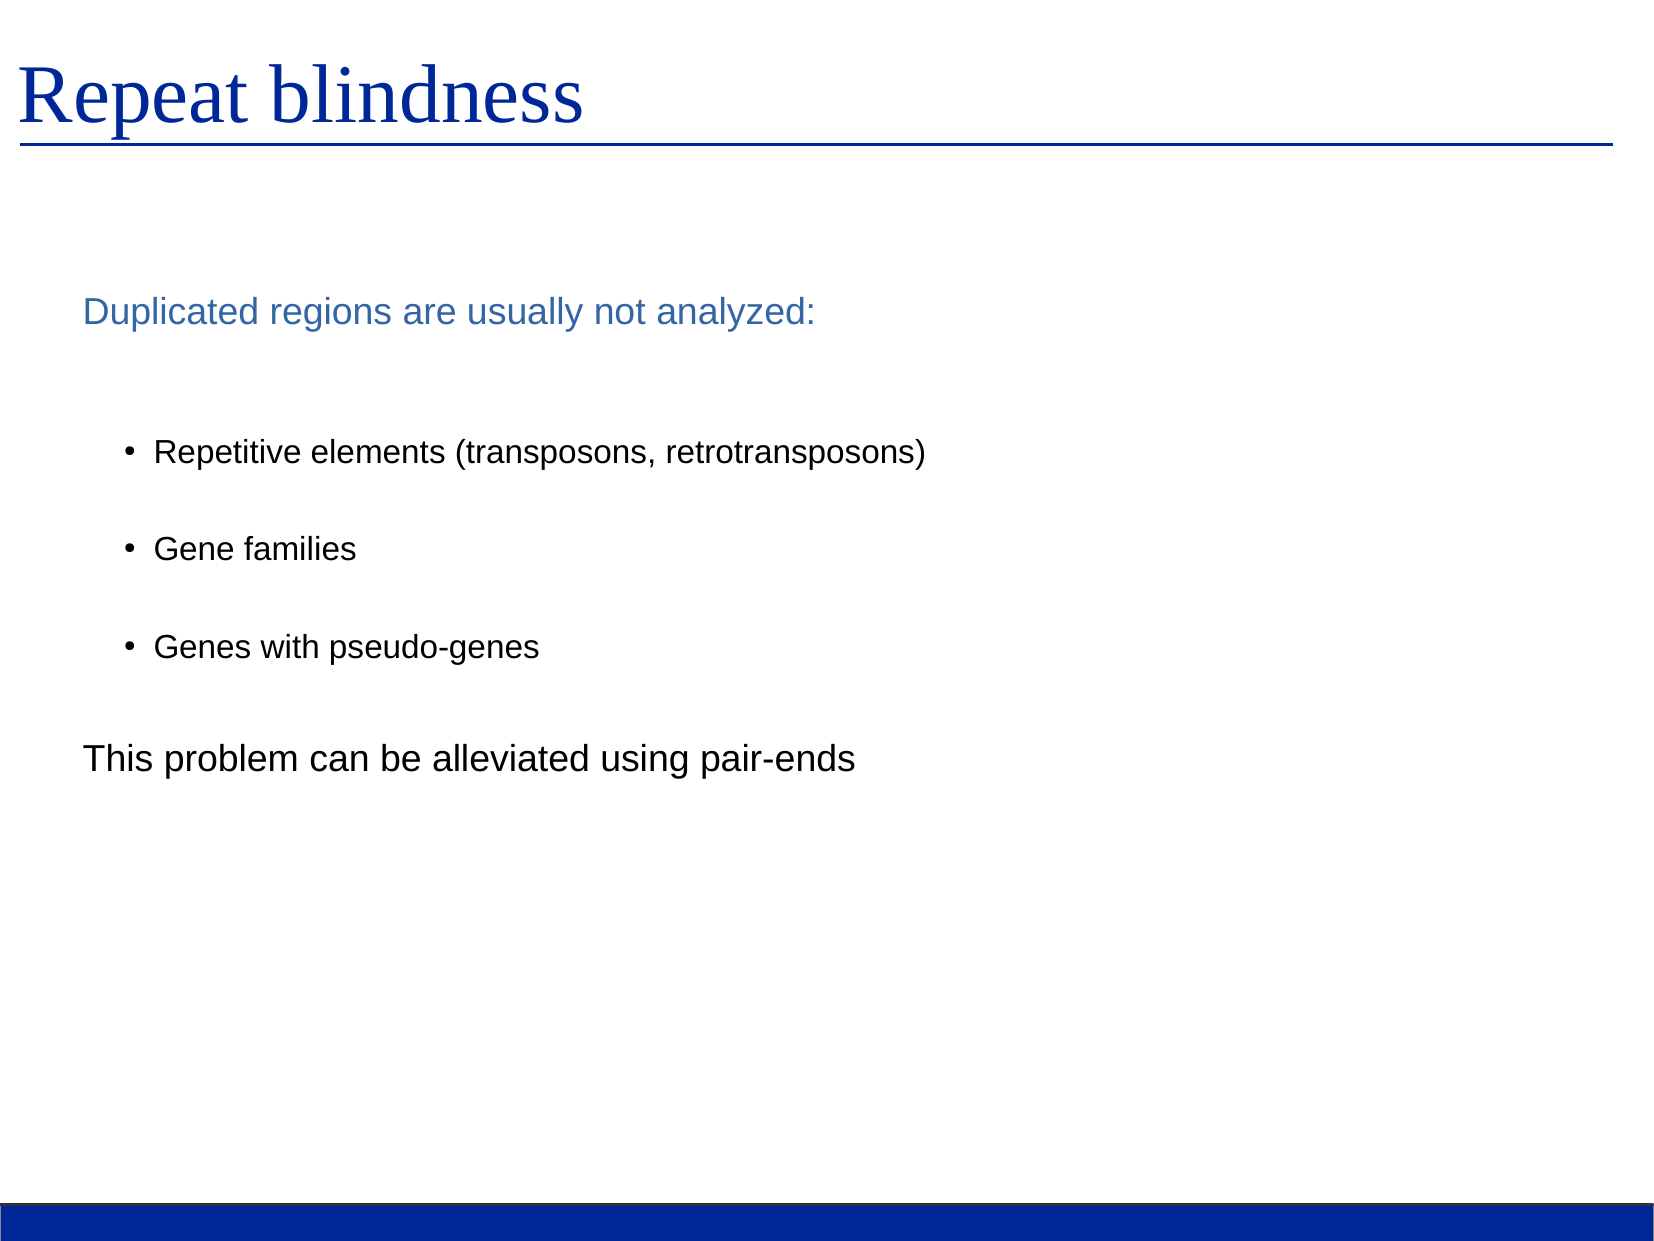

# Repeat blindness
Duplicated regions are usually not analyzed:
Repetitive elements (transposons, retrotransposons)
Gene families
Genes with pseudo-genes
This problem can be alleviated using pair-ends